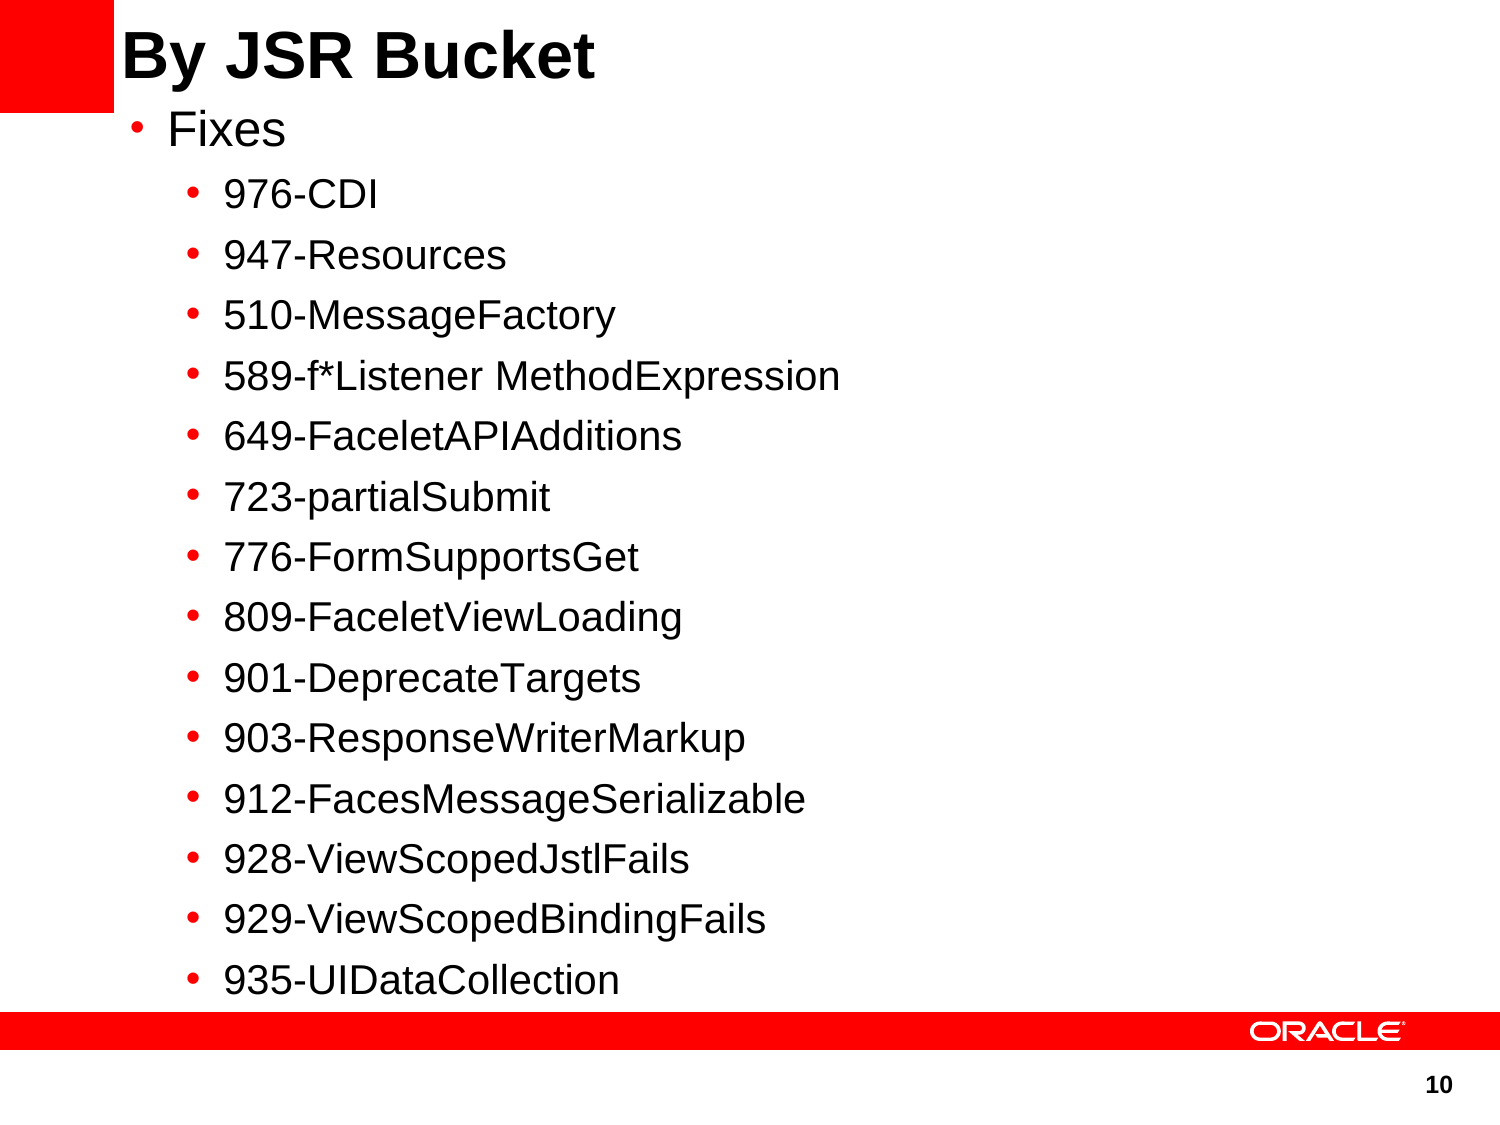

# By JSR Bucket
Fixes
976-CDI
947-Resources
510-MessageFactory
589-f*Listener MethodExpression
649-FaceletAPIAdditions
723-partialSubmit
776-FormSupportsGet
809-FaceletViewLoading
901-DeprecateTargets
903-ResponseWriterMarkup
912-FacesMessageSerializable
928-ViewScopedJstlFails
929-ViewScopedBindingFails
935-UIDataCollection